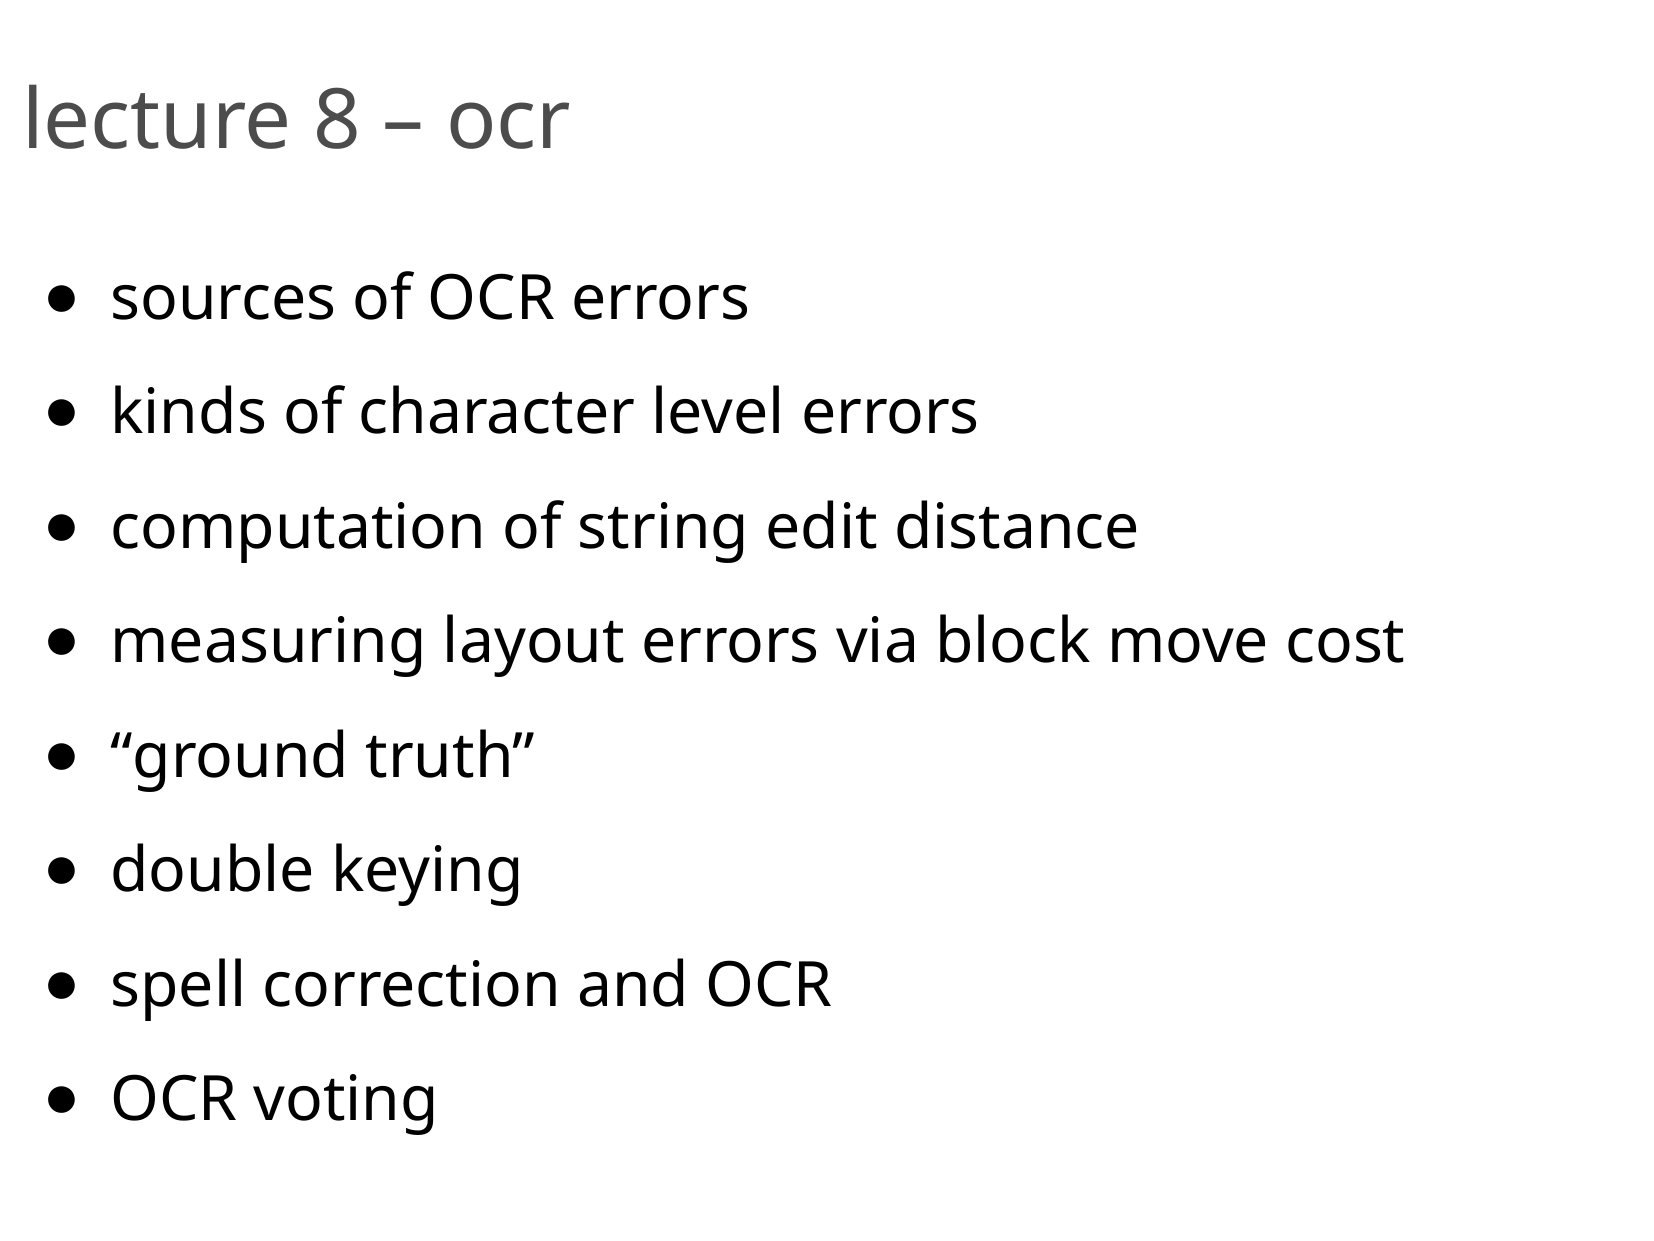

# lecture 8 – ocr
sources of OCR errors
kinds of character level errors
computation of string edit distance
measuring layout errors via block move cost
“ground truth”
double keying
spell correction and OCR
OCR voting